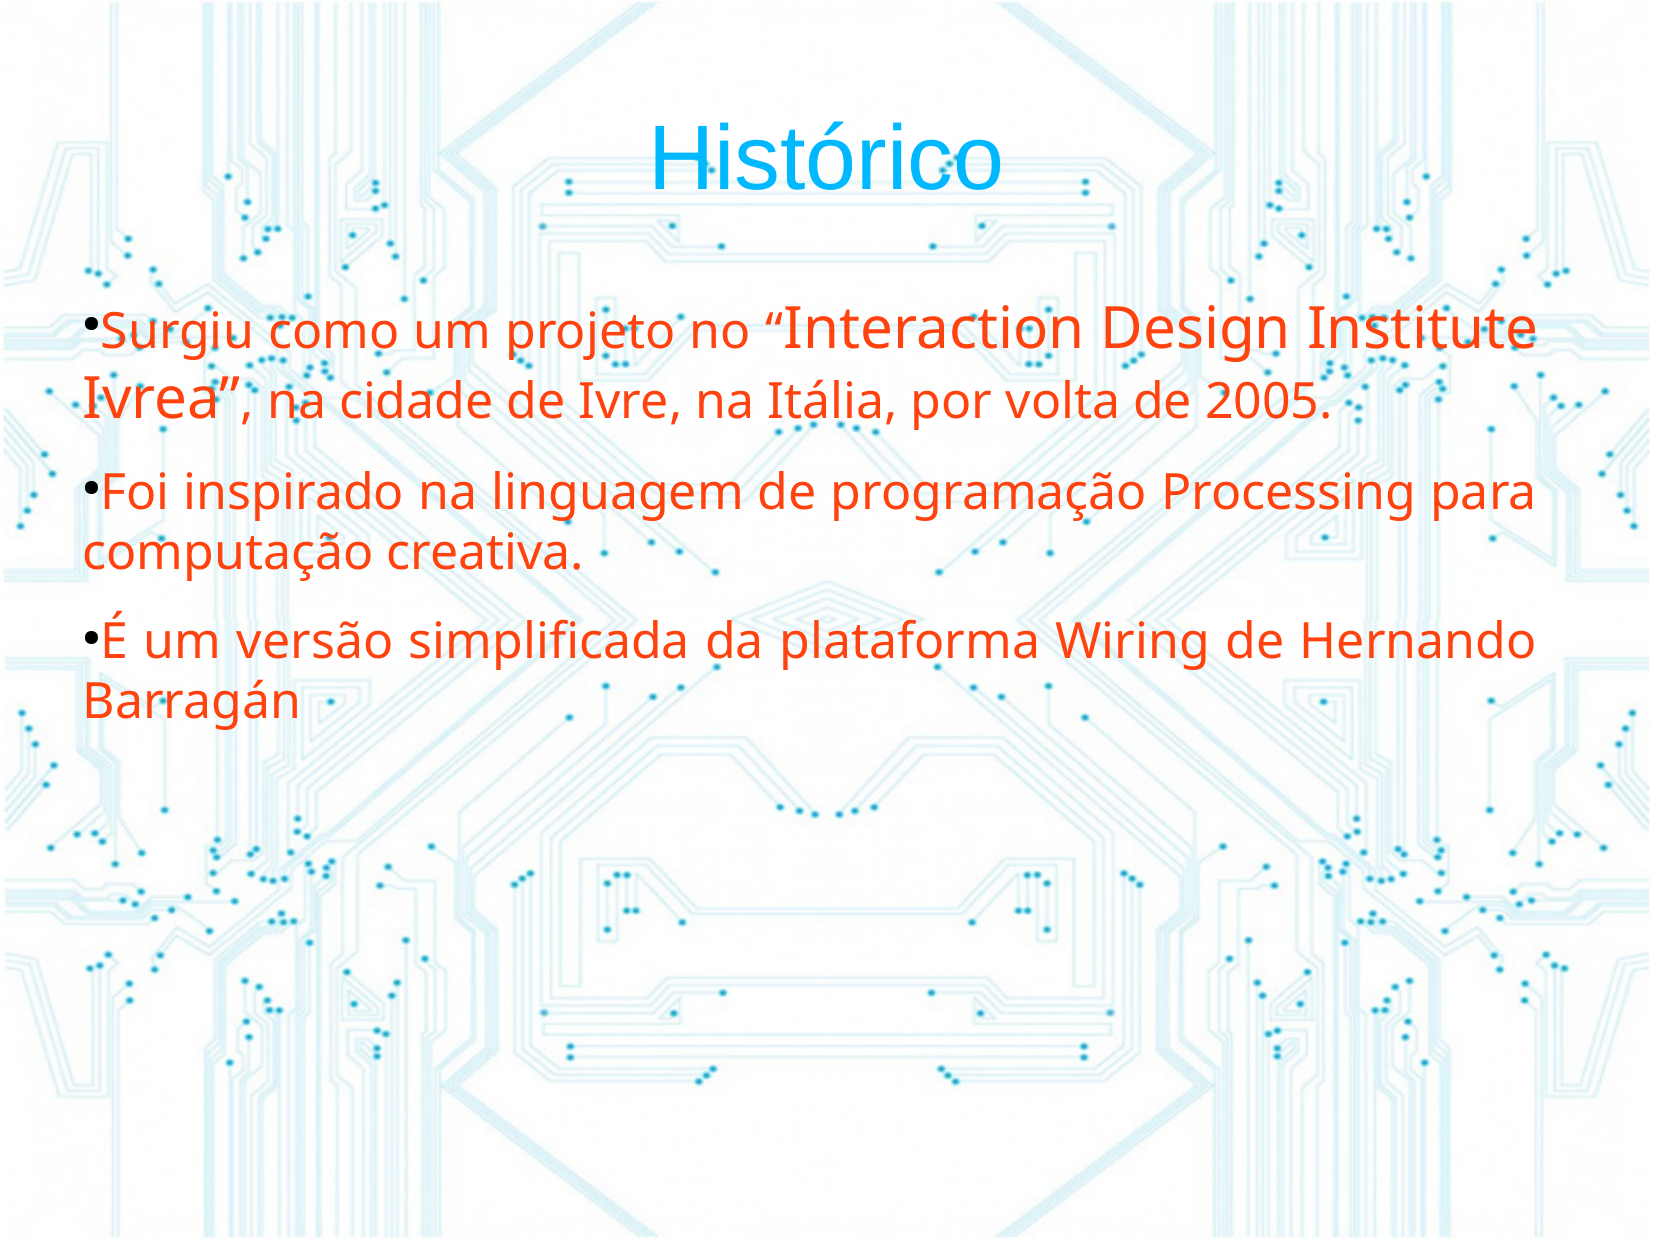

# Histórico
Surgiu como um projeto no “Interaction Design Institute Ivrea”, na cidade de Ivre, na Itália, por volta de 2005.
Foi inspirado na linguagem de programação Processing para computação creativa.
É um versão simplificada da plataforma Wiring de Hernando Barragán